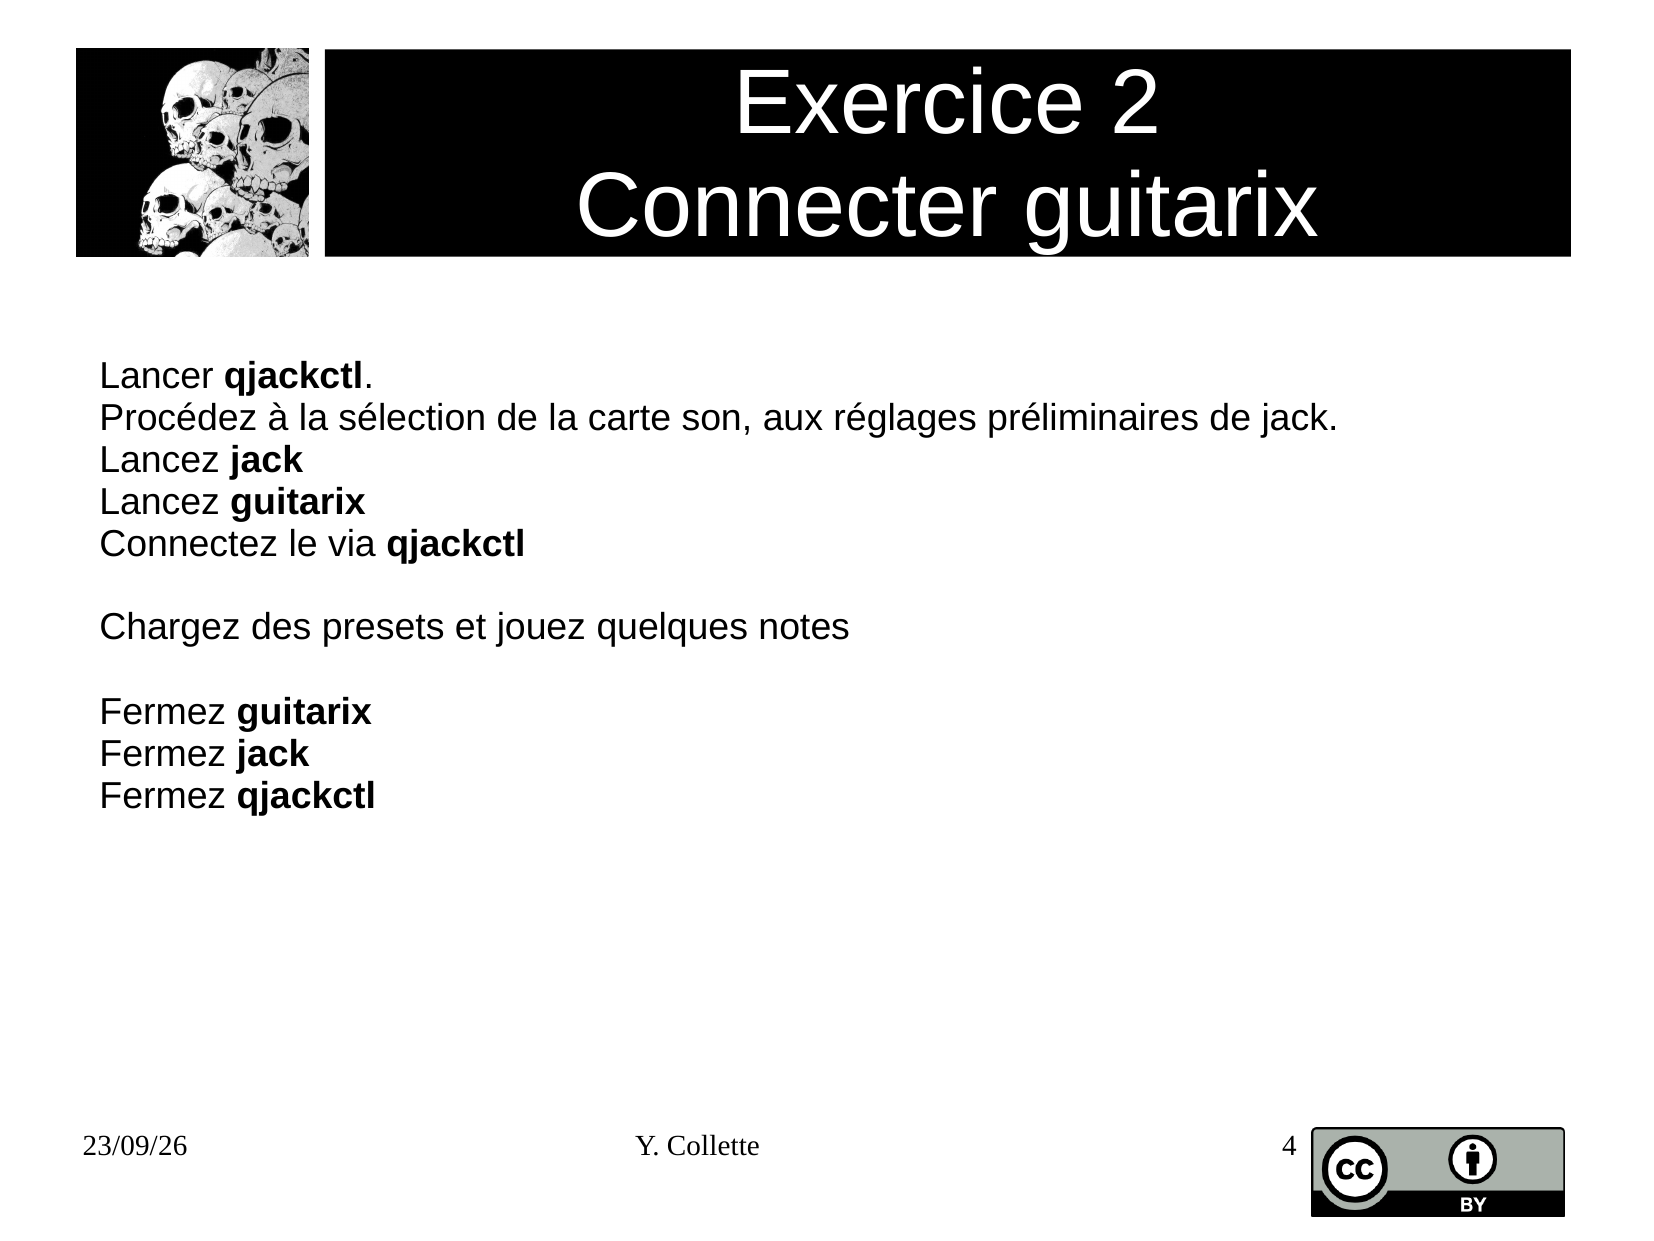

# Exercice 2 Connecter guitarix
Lancer qjackctl.
Procédez à la sélection de la carte son, aux réglages préliminaires de jack.
Lancez jack
Lancez guitarix
Connectez le via qjackctl
Chargez des presets et jouez quelques notes
Fermez guitarix
Fermez jack
Fermez qjackctl
Y. Collette
4